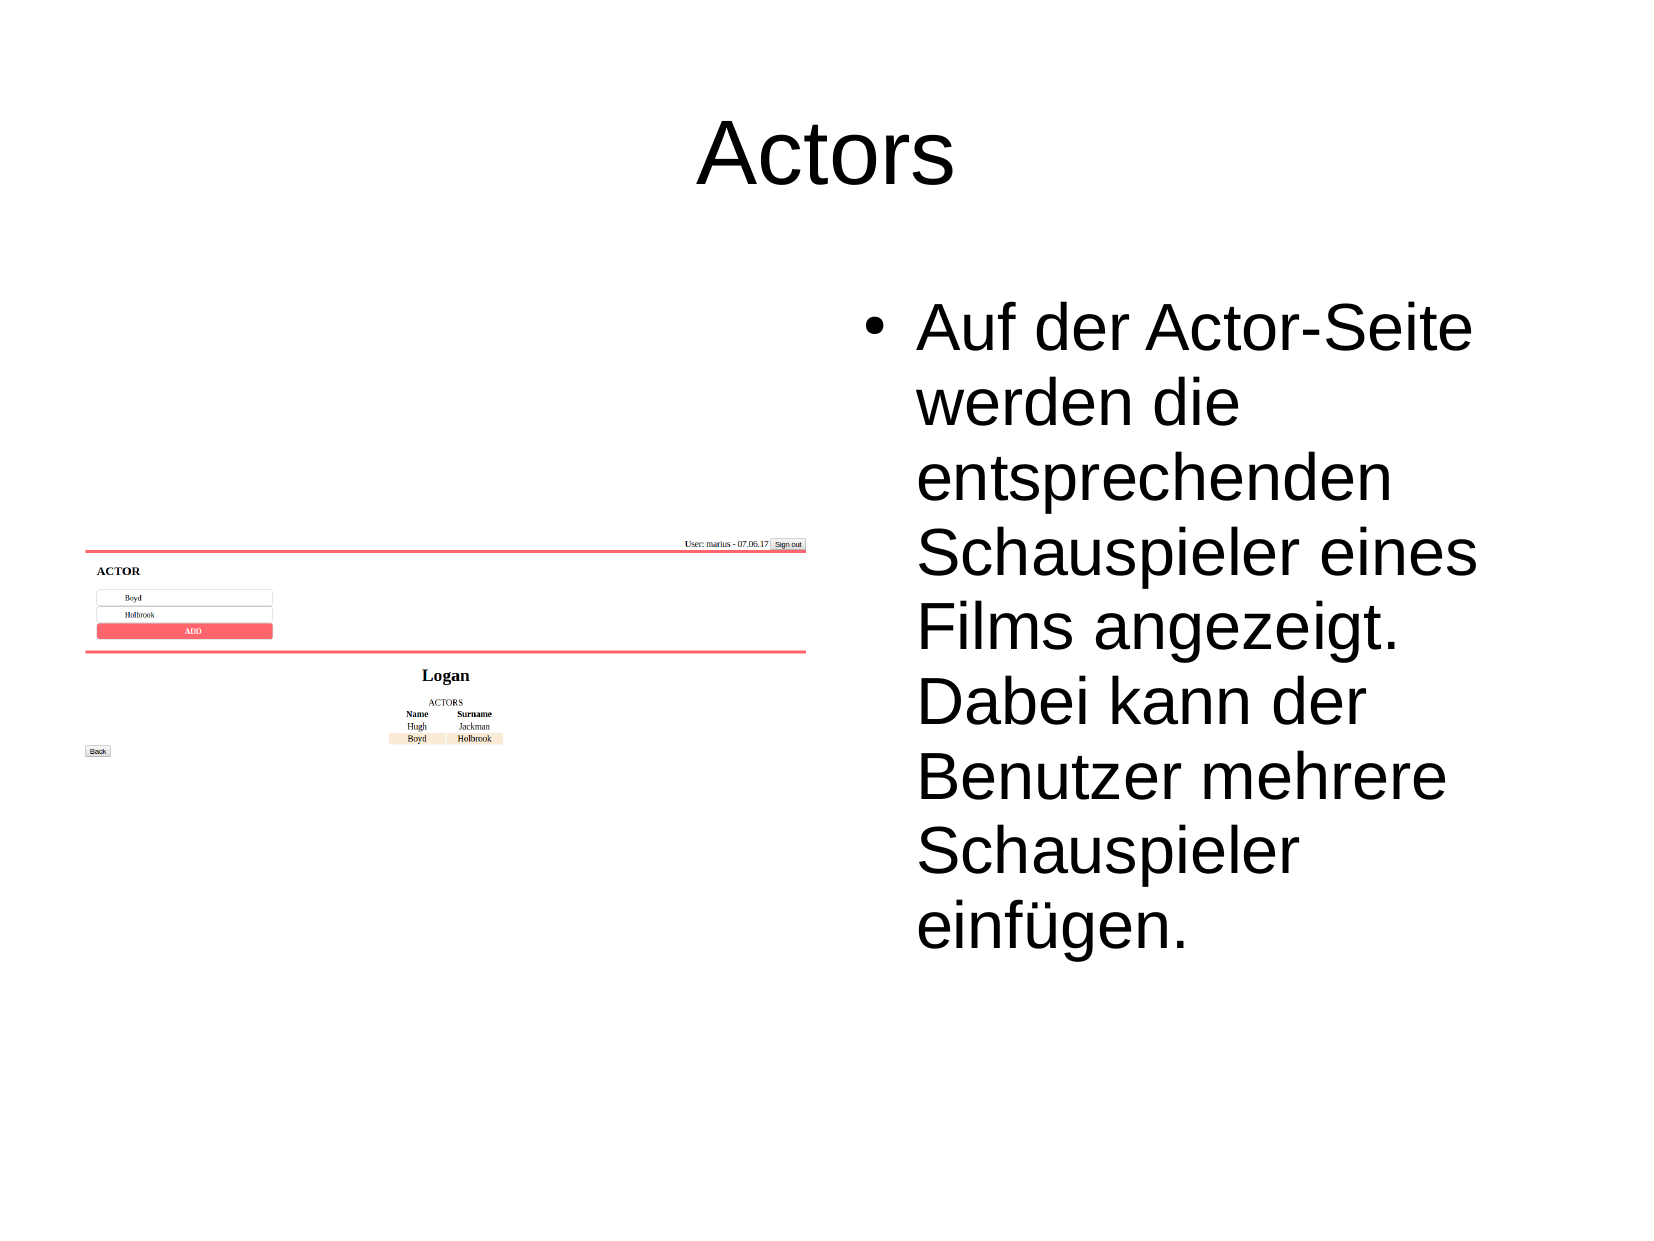

# Actors
Auf der Actor-Seite werden die entsprechenden Schauspieler eines Films angezeigt. Dabei kann der Benutzer mehrere Schauspieler einfügen.